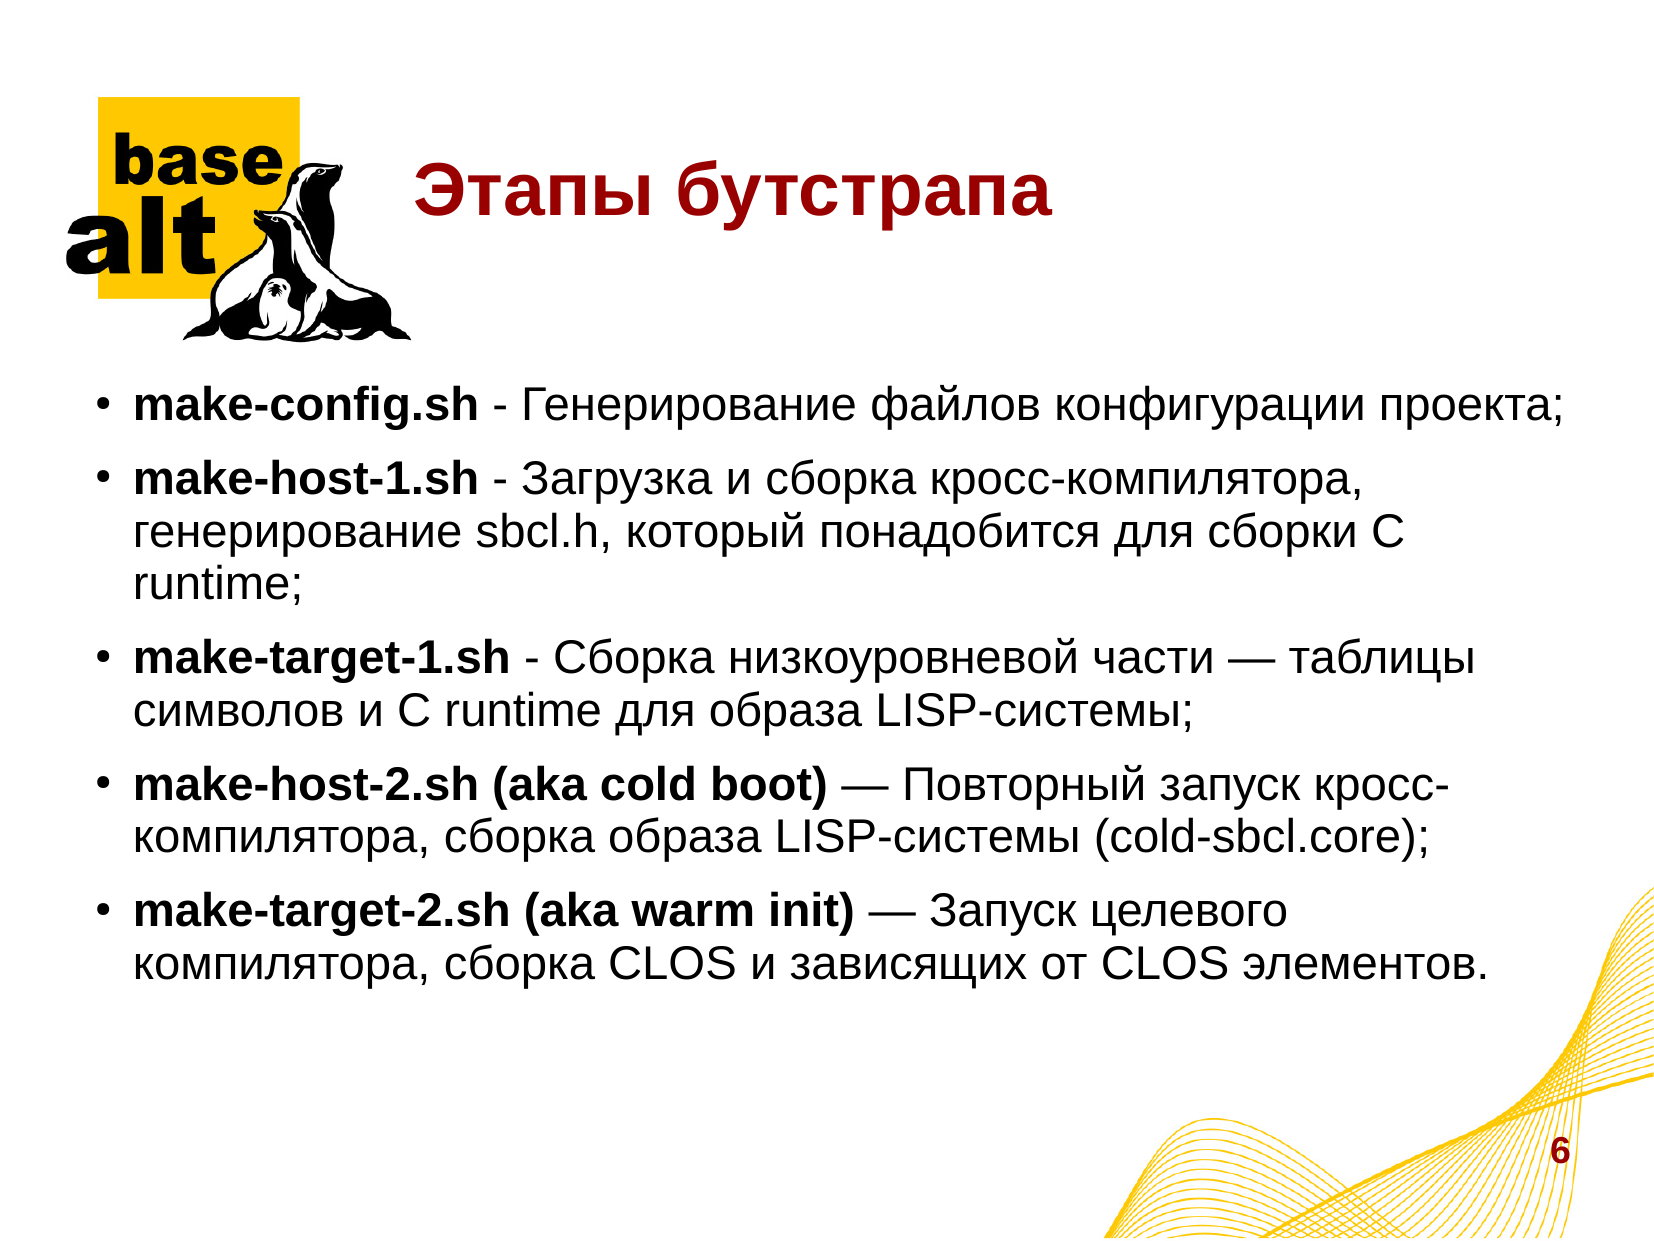

# Этапы бутстрапа
make-config.sh - Генерирование файлов конфигурации проекта;
make-host-1.sh - Загрузка и сборка кросс-компилятора, генерирование sbcl.h, который понадобится для сборки C runtime;
make-target-1.sh - Сборка низкоуровневой части — таблицы символов и C runtime для образа LISP-системы;
make-host-2.sh (aka cold boot) — Повторный запуск кросс-компилятора, сборка образа LISP-системы (cold-sbcl.core);
make-target-2.sh (aka warm init) — Запуск целевого компилятора, сборка CLOS и зависящих от CLOS элементов.
6